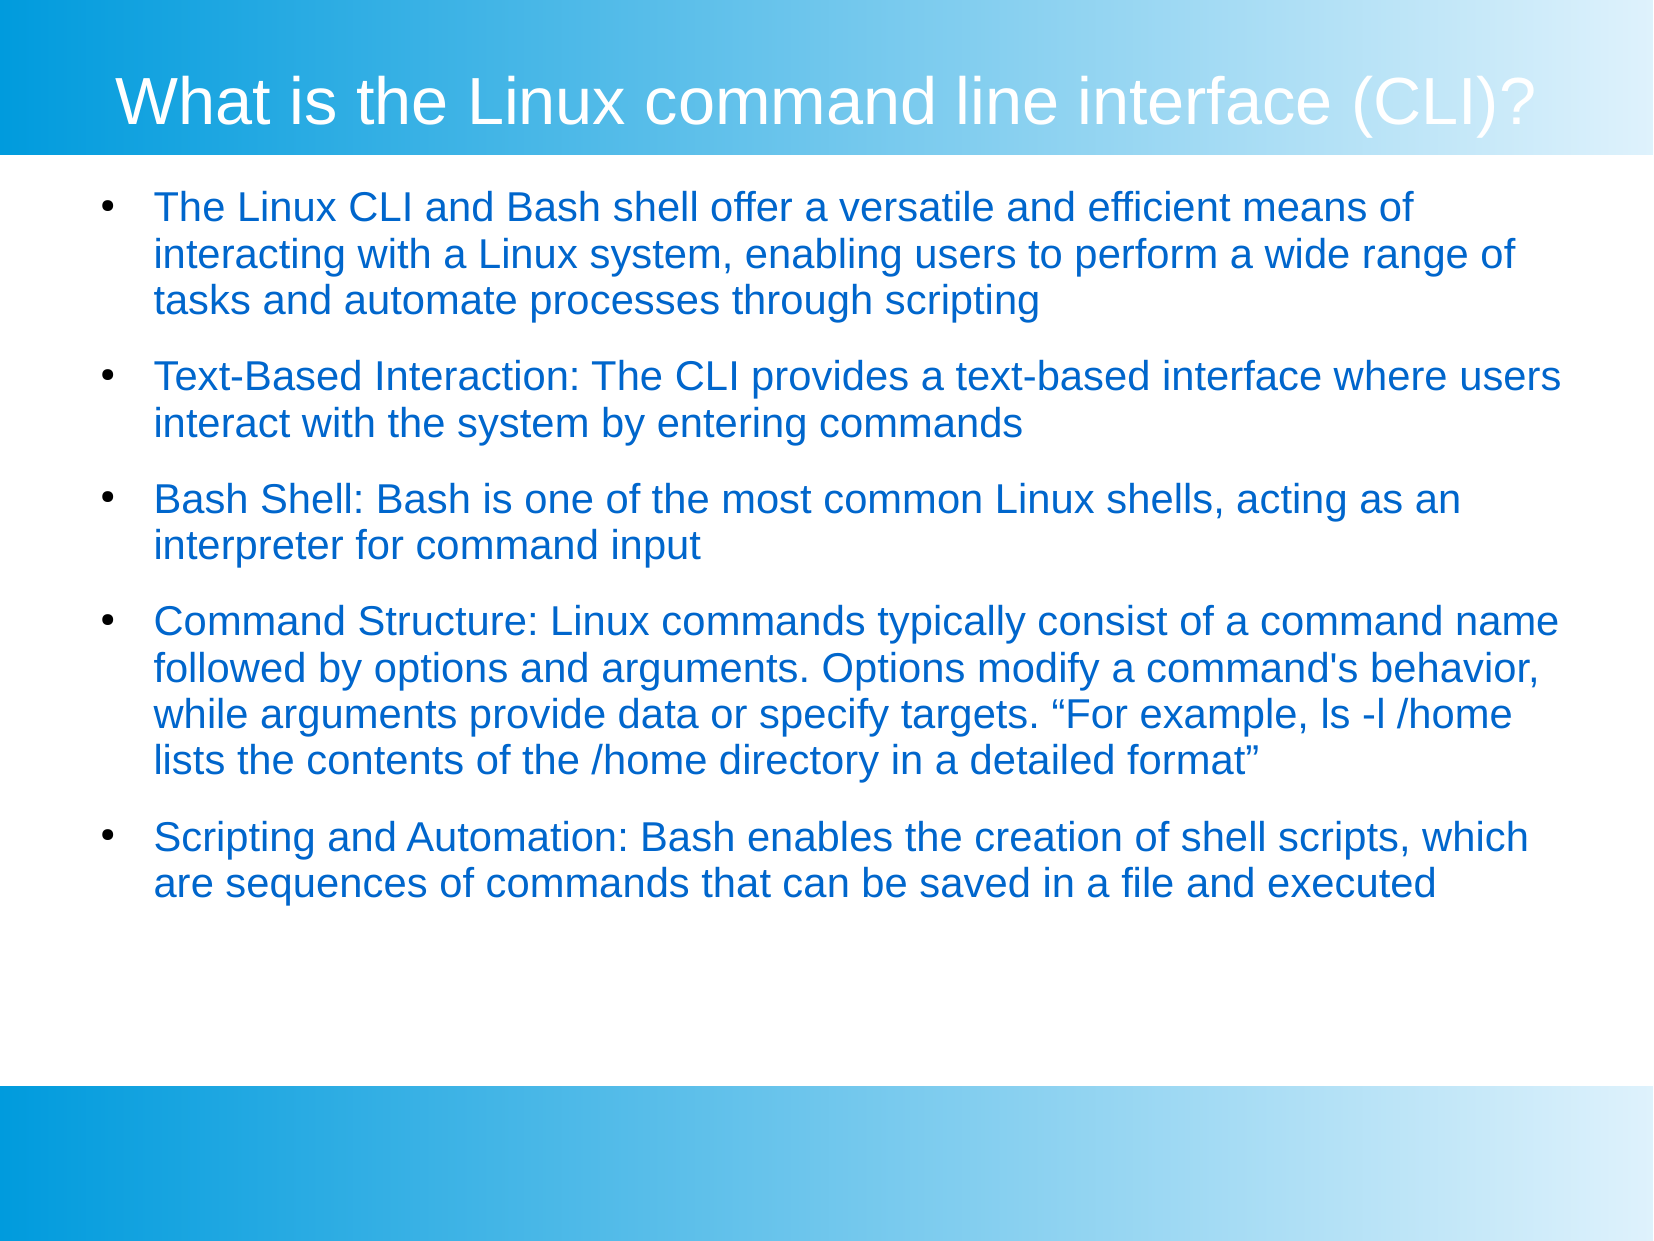

# What is the Linux command line interface (CLI)?
The Linux CLI and Bash shell offer a versatile and efficient means of interacting with a Linux system, enabling users to perform a wide range of tasks and automate processes through scripting
Text-Based Interaction: The CLI provides a text-based interface where users interact with the system by entering commands
Bash Shell: Bash is one of the most common Linux shells, acting as an interpreter for command input
Command Structure: Linux commands typically consist of a command name followed by options and arguments. Options modify a command's behavior, while arguments provide data or specify targets. “For example, ls -l /home lists the contents of the /home directory in a detailed format”
Scripting and Automation: Bash enables the creation of shell scripts, which are sequences of commands that can be saved in a file and executed